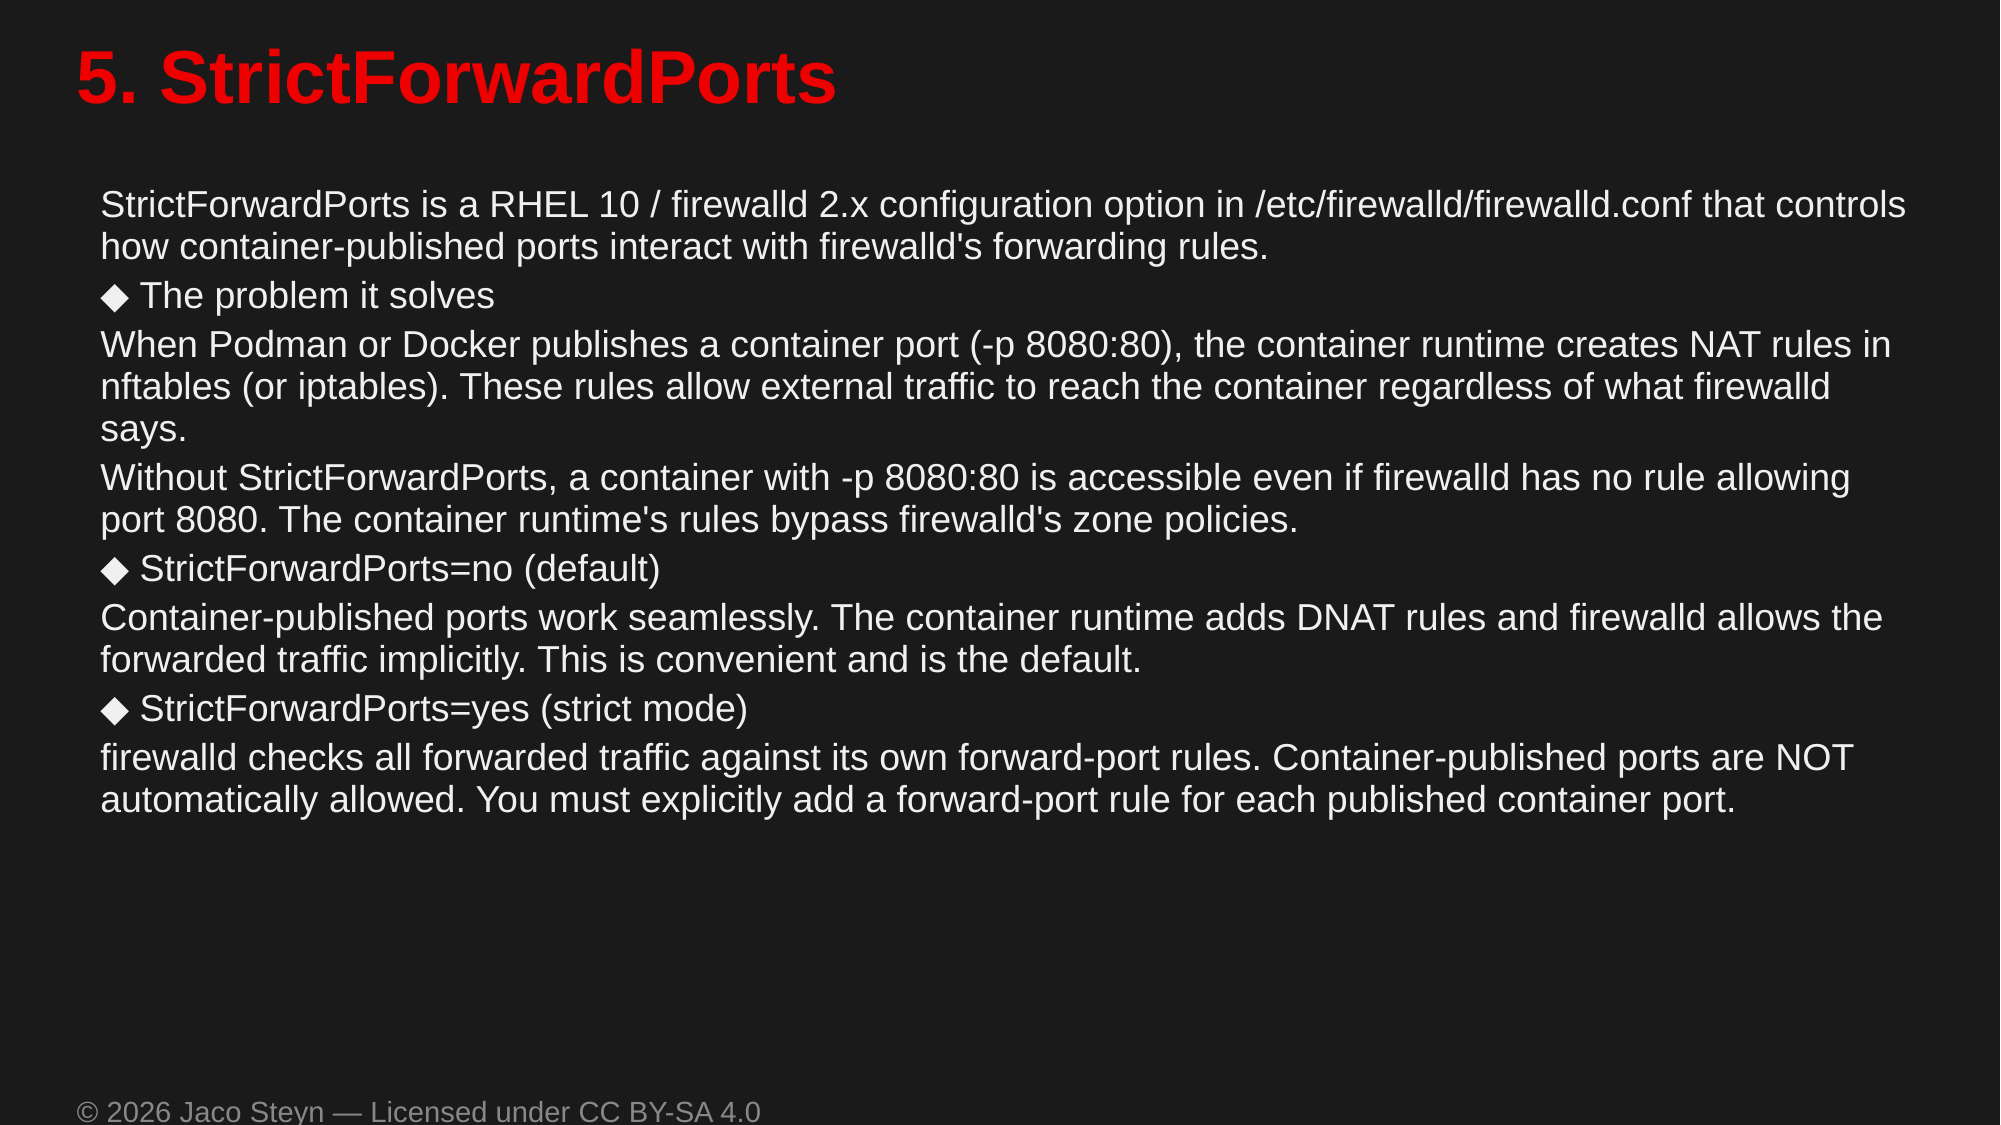

5. StrictForwardPorts
StrictForwardPorts is a RHEL 10 / firewalld 2.x configuration option in /etc/firewalld/firewalld.conf that controls how container-published ports interact with firewalld's forwarding rules.
◆ The problem it solves
When Podman or Docker publishes a container port (-p 8080:80), the container runtime creates NAT rules in nftables (or iptables). These rules allow external traffic to reach the container regardless of what firewalld says.
Without StrictForwardPorts, a container with -p 8080:80 is accessible even if firewalld has no rule allowing port 8080. The container runtime's rules bypass firewalld's zone policies.
◆ StrictForwardPorts=no (default)
Container-published ports work seamlessly. The container runtime adds DNAT rules and firewalld allows the forwarded traffic implicitly. This is convenient and is the default.
◆ StrictForwardPorts=yes (strict mode)
firewalld checks all forwarded traffic against its own forward-port rules. Container-published ports are NOT automatically allowed. You must explicitly add a forward-port rule for each published container port.
© 2026 Jaco Steyn — Licensed under CC BY-SA 4.0